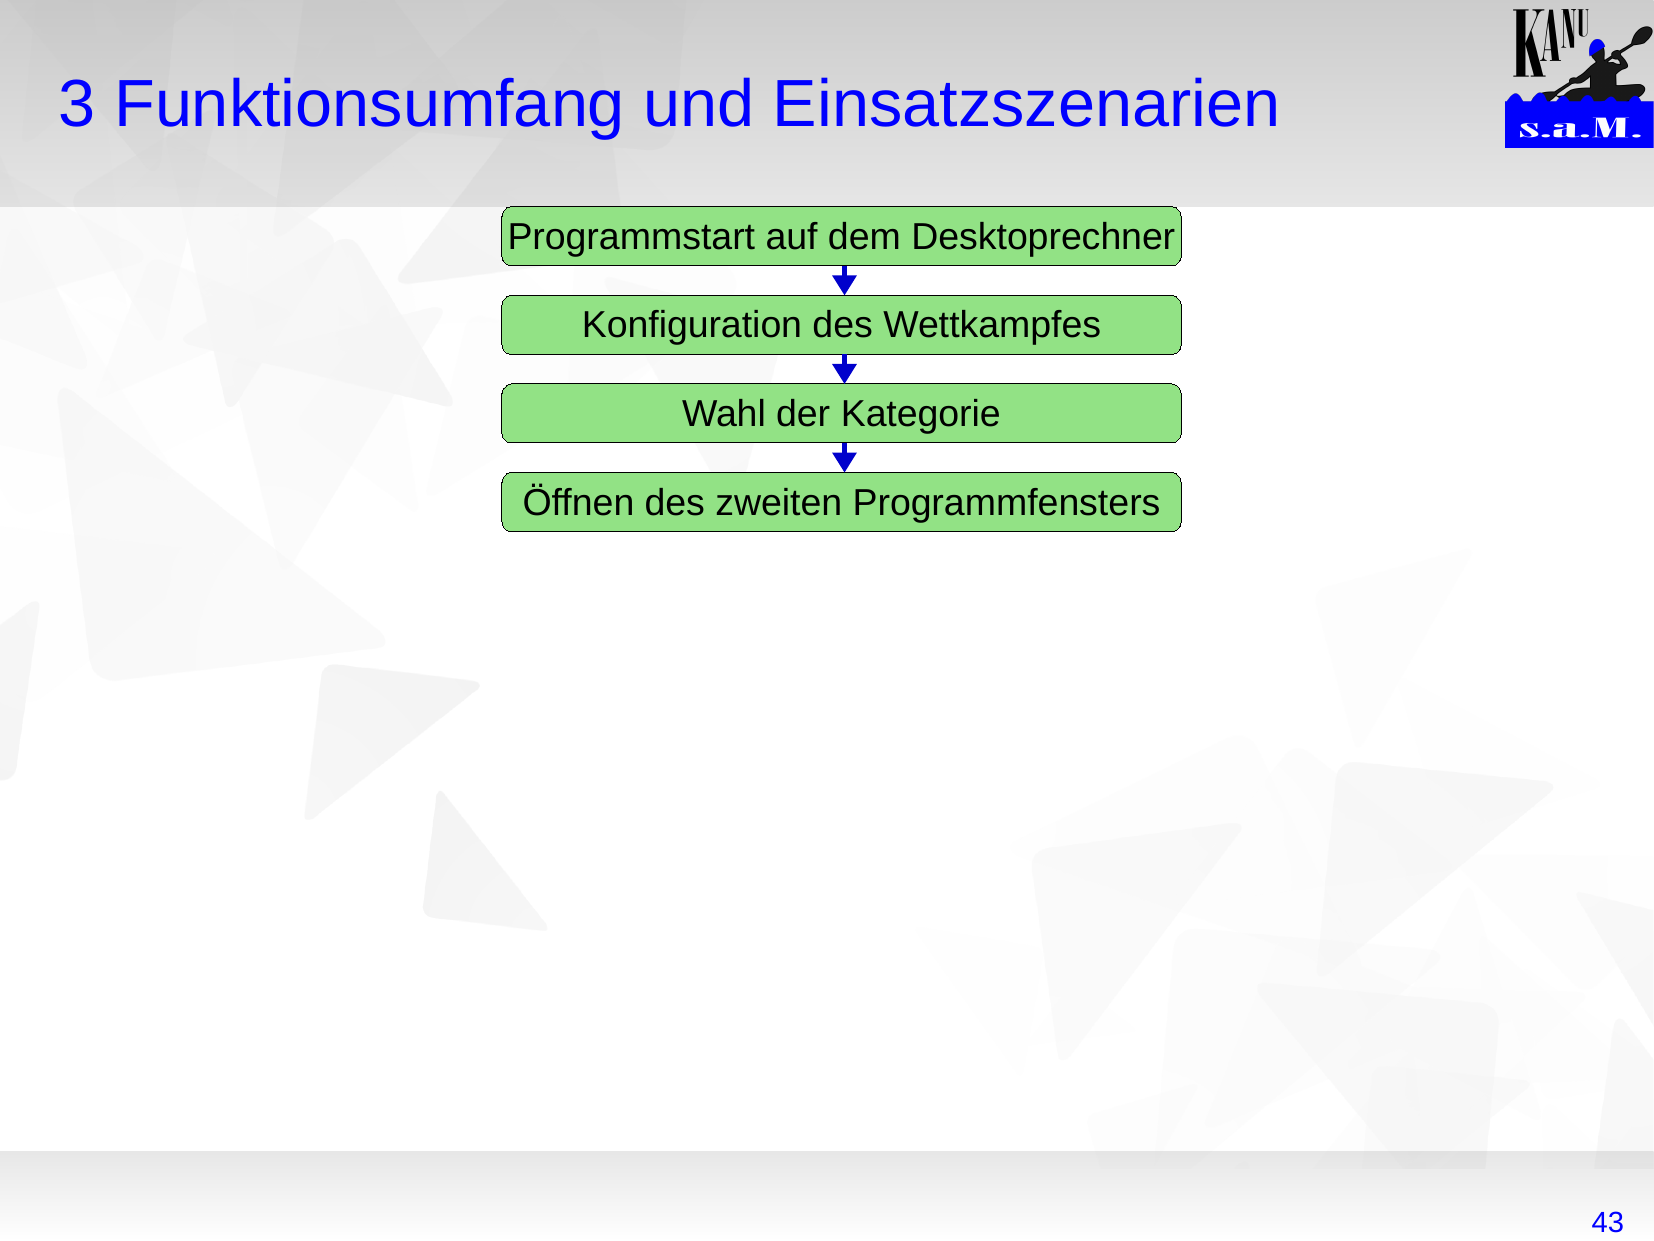

# 3 Funktionsumfang und Einsatzszenarien
Programmstart auf dem Desktoprechner
Konfiguration des Wettkampfes
Wahl der Kategorie
Öffnen des zweiten Programmfensters
43